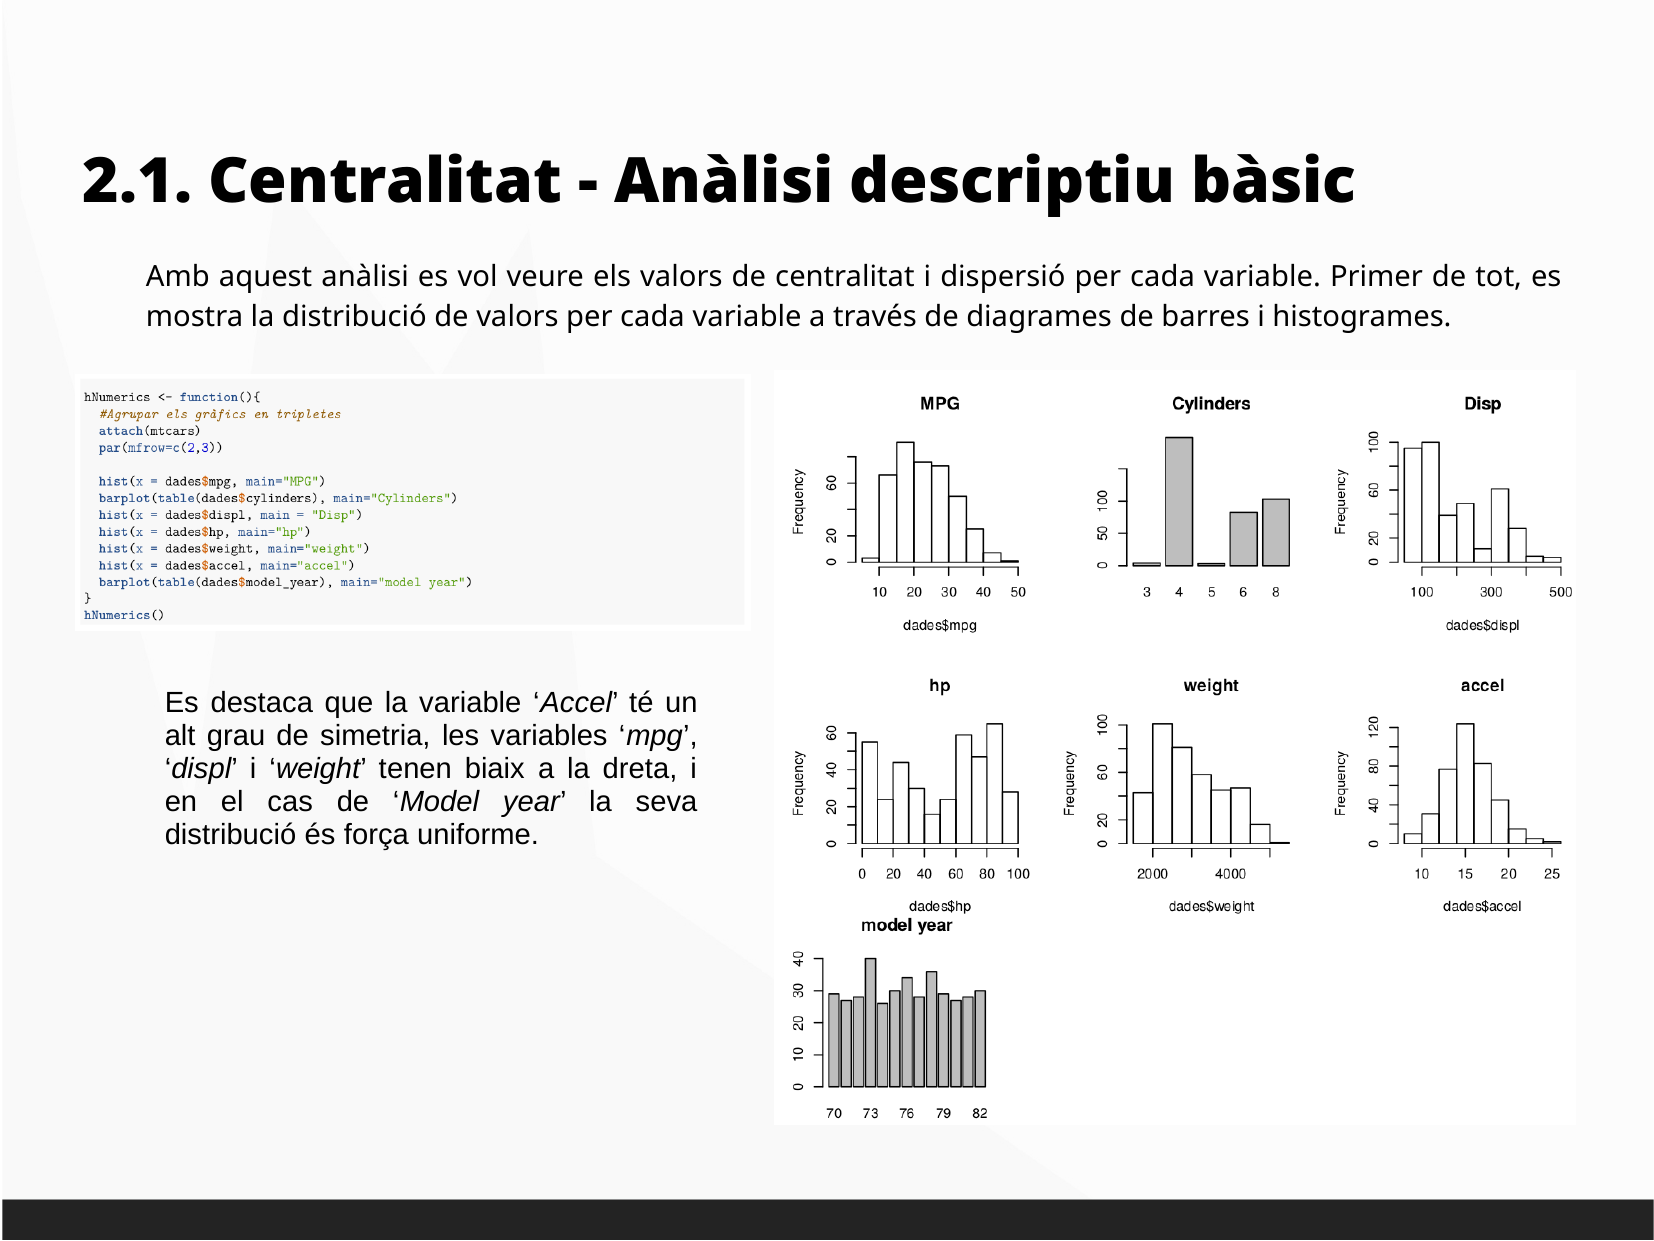

2.1. Centralitat - Anàlisi descriptiu bàsic
# Amb aquest anàlisi es vol veure els valors de centralitat i dispersió per cada variable. Primer de tot, es mostra la distribució de valors per cada variable a través de diagrames de barres i histogrames.
Es destaca que la variable ‘Accel’ té un alt grau de simetria, les variables ‘mpg’, ‘displ’ i ‘weight’ tenen biaix a la dreta, i en el cas de ‘Model year’ la seva distribució és força uniforme.